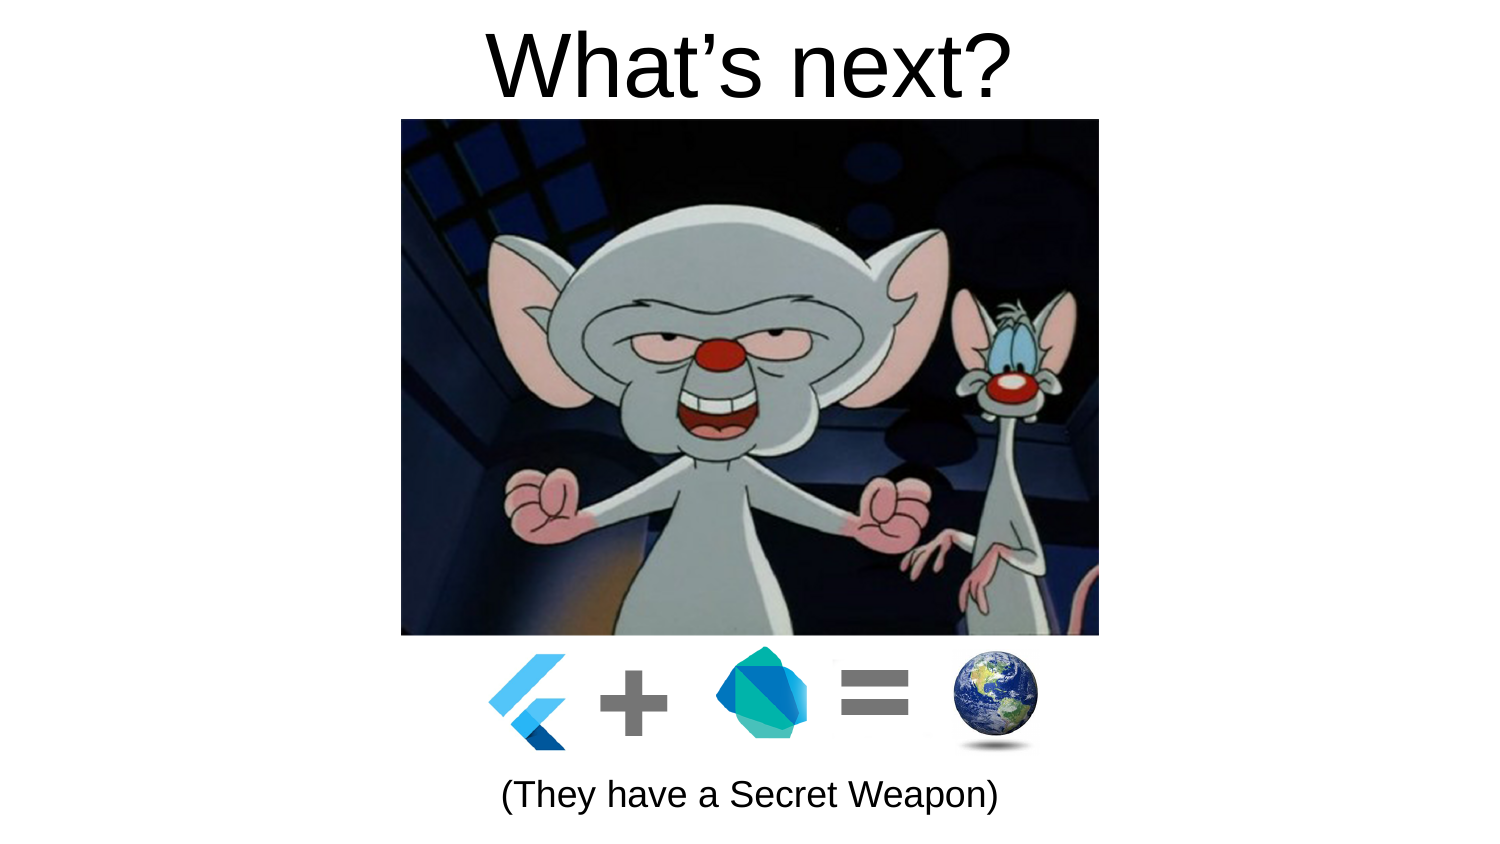

# What’s next?
(They have a Secret Weapon)